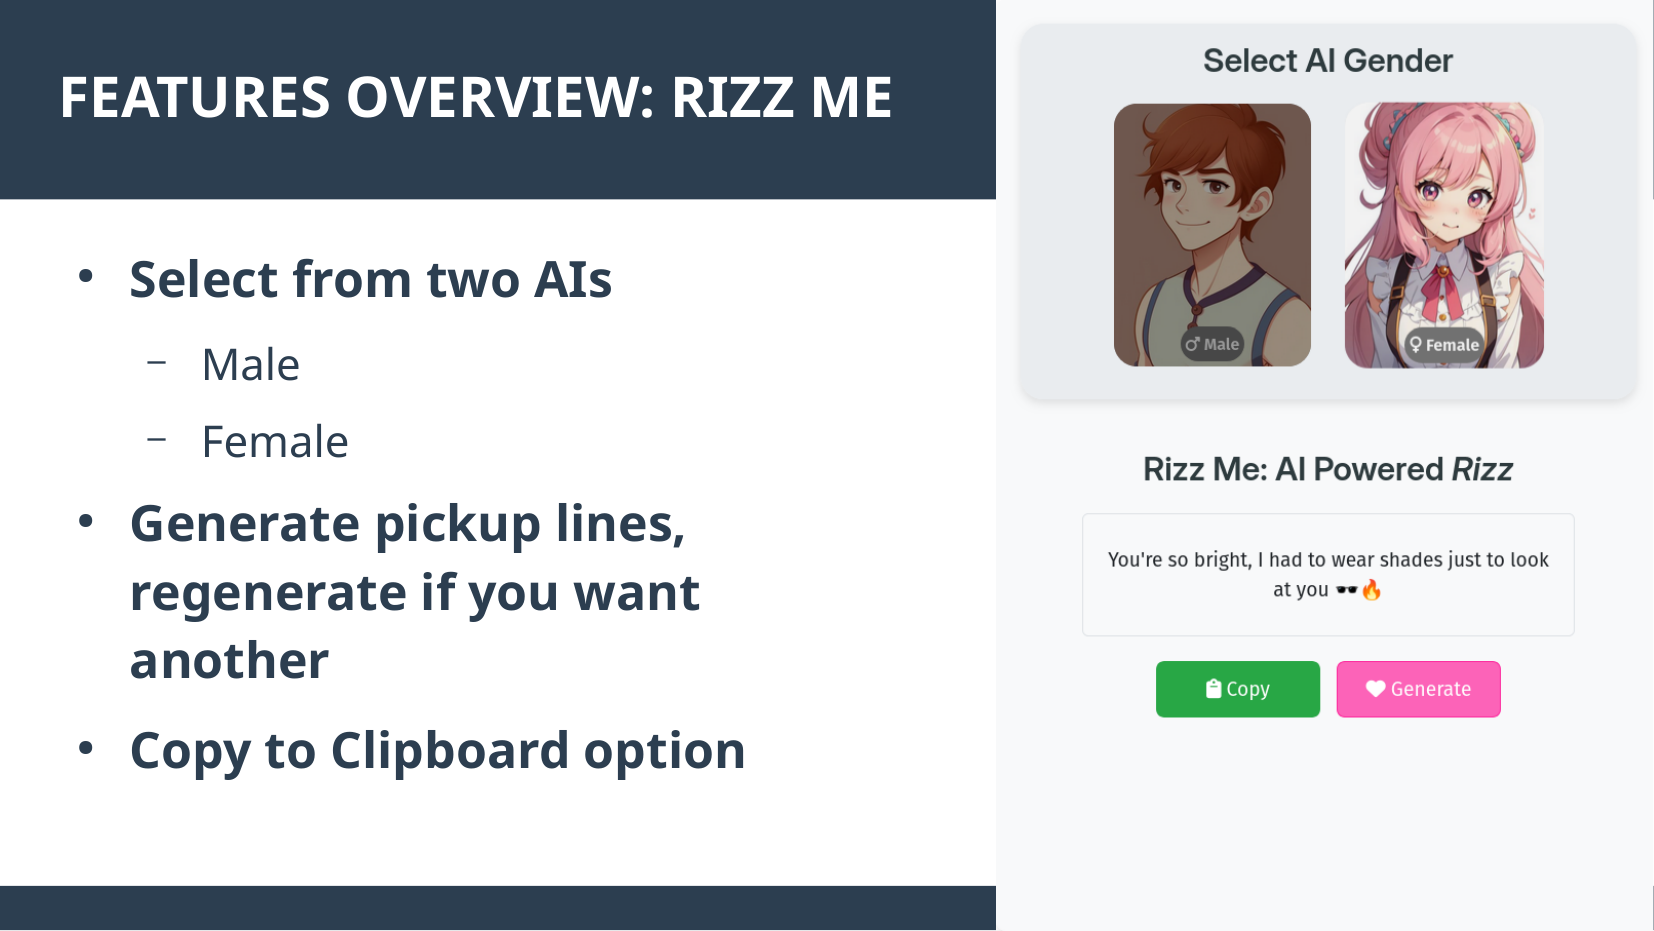

# FEATURES OVERVIEW: RIZZ ME
Select from two AIs
Male
Female
Generate pickup lines, regenerate if you want another
Copy to Clipboard option